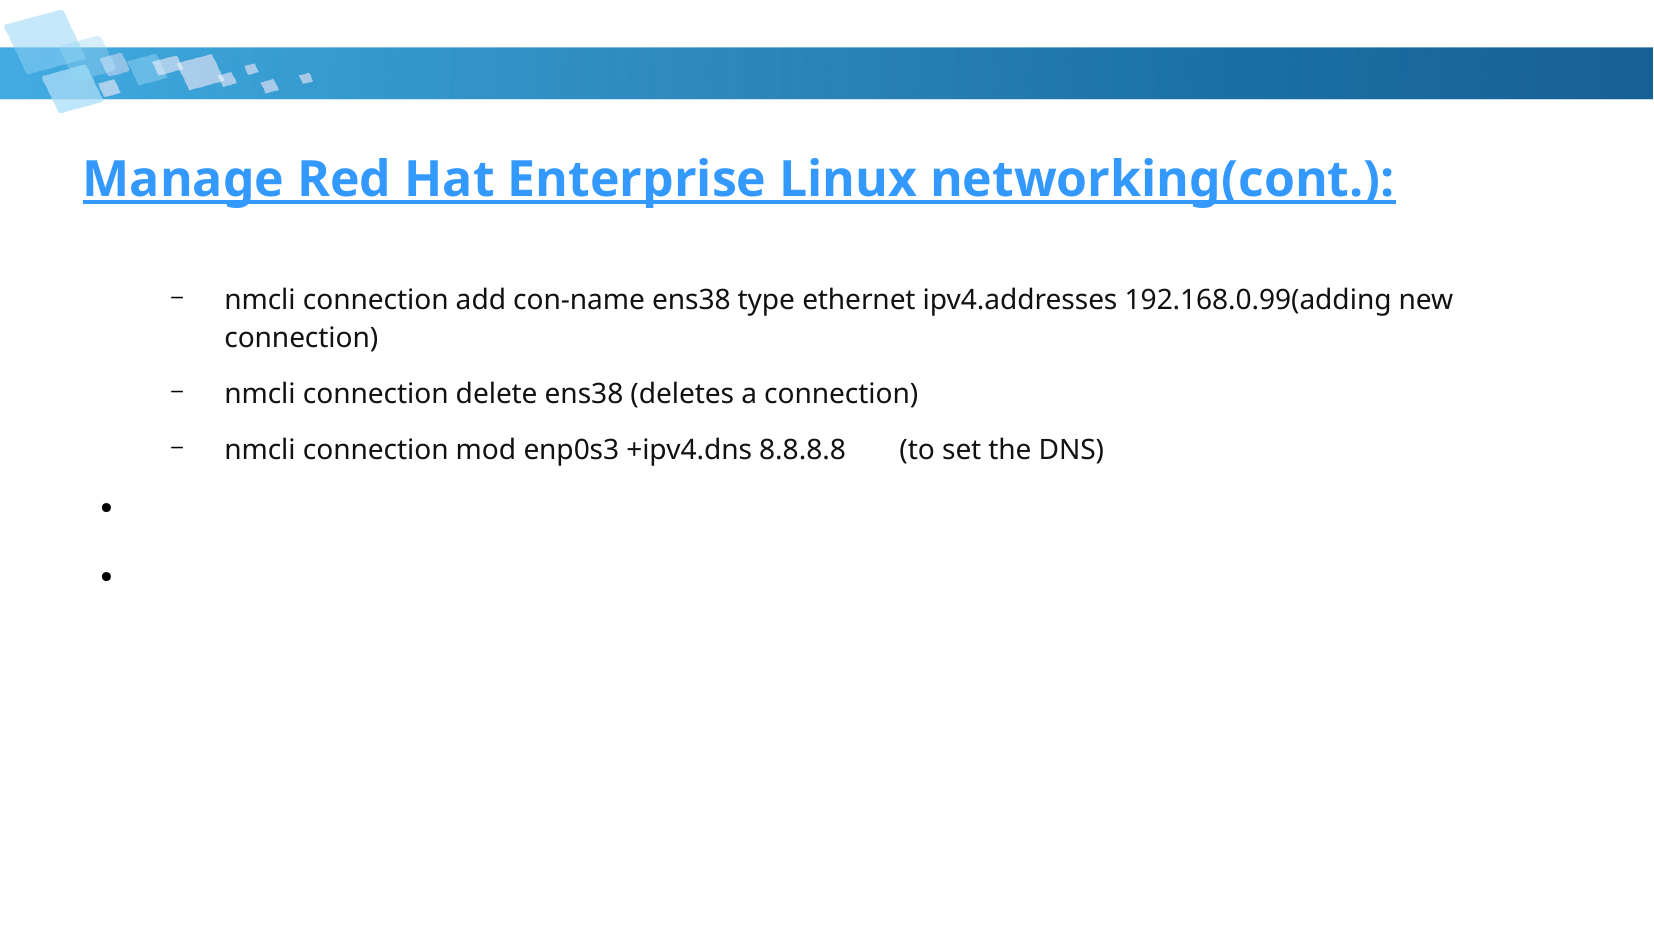

# Manage Red Hat Enterprise Linux networking(cont.):
nmcli connection add con-name ens38 type ethernet ipv4.addresses 192.168.0.99(adding new connection)
nmcli connection delete ens38 (deletes a connection)
nmcli connection mod enp0s3 +ipv4.dns 8.8.8.8	(to set the DNS)